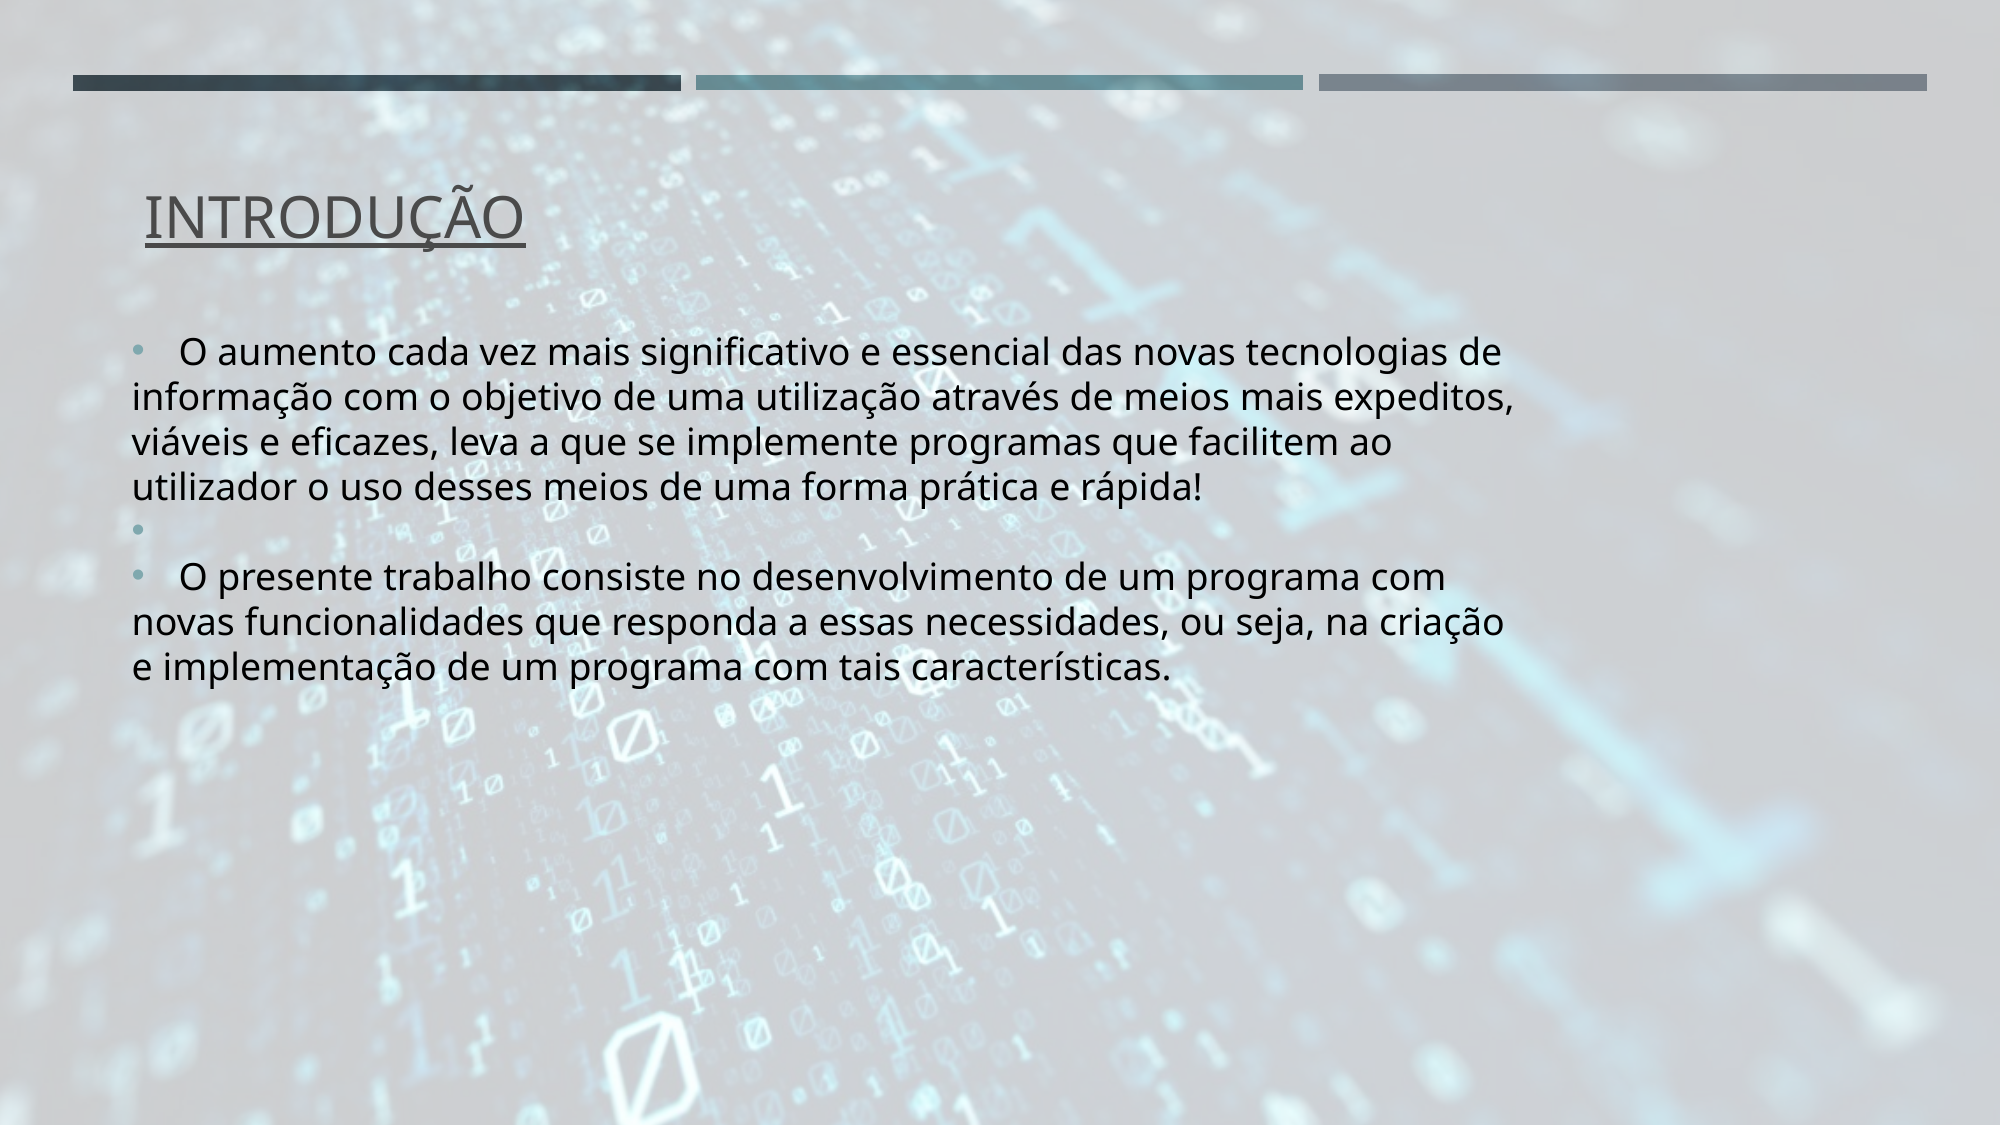

INTRODUÇÃO
O aumento cada vez mais significativo e essencial das novas tecnologias de
informação com o objetivo de uma utilização através de meios mais expeditos,
viáveis e eficazes, leva a que se implemente programas que facilitem ao
utilizador o uso desses meios de uma forma prática e rápida!
O presente trabalho consiste no desenvolvimento de um programa com
novas funcionalidades que responda a essas necessidades, ou seja, na criação
e implementação de um programa com tais características.